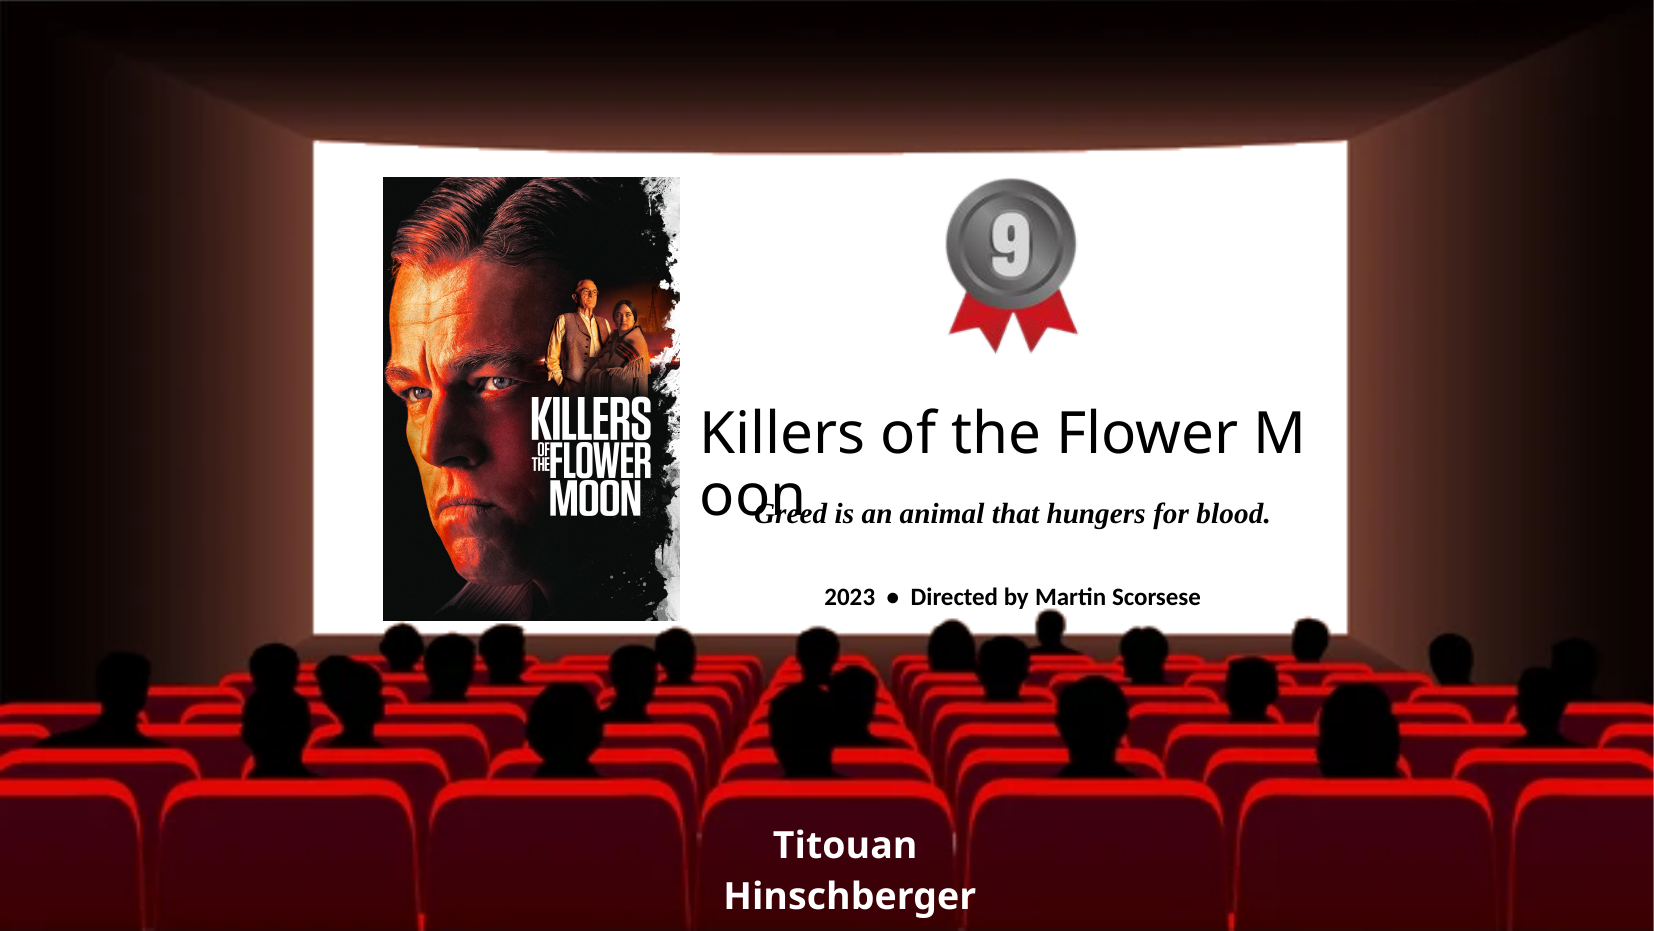

Killers of the Flower Moon
Greed is an animal that hungers for blood.
2023 • Directed by Martin Scorsese